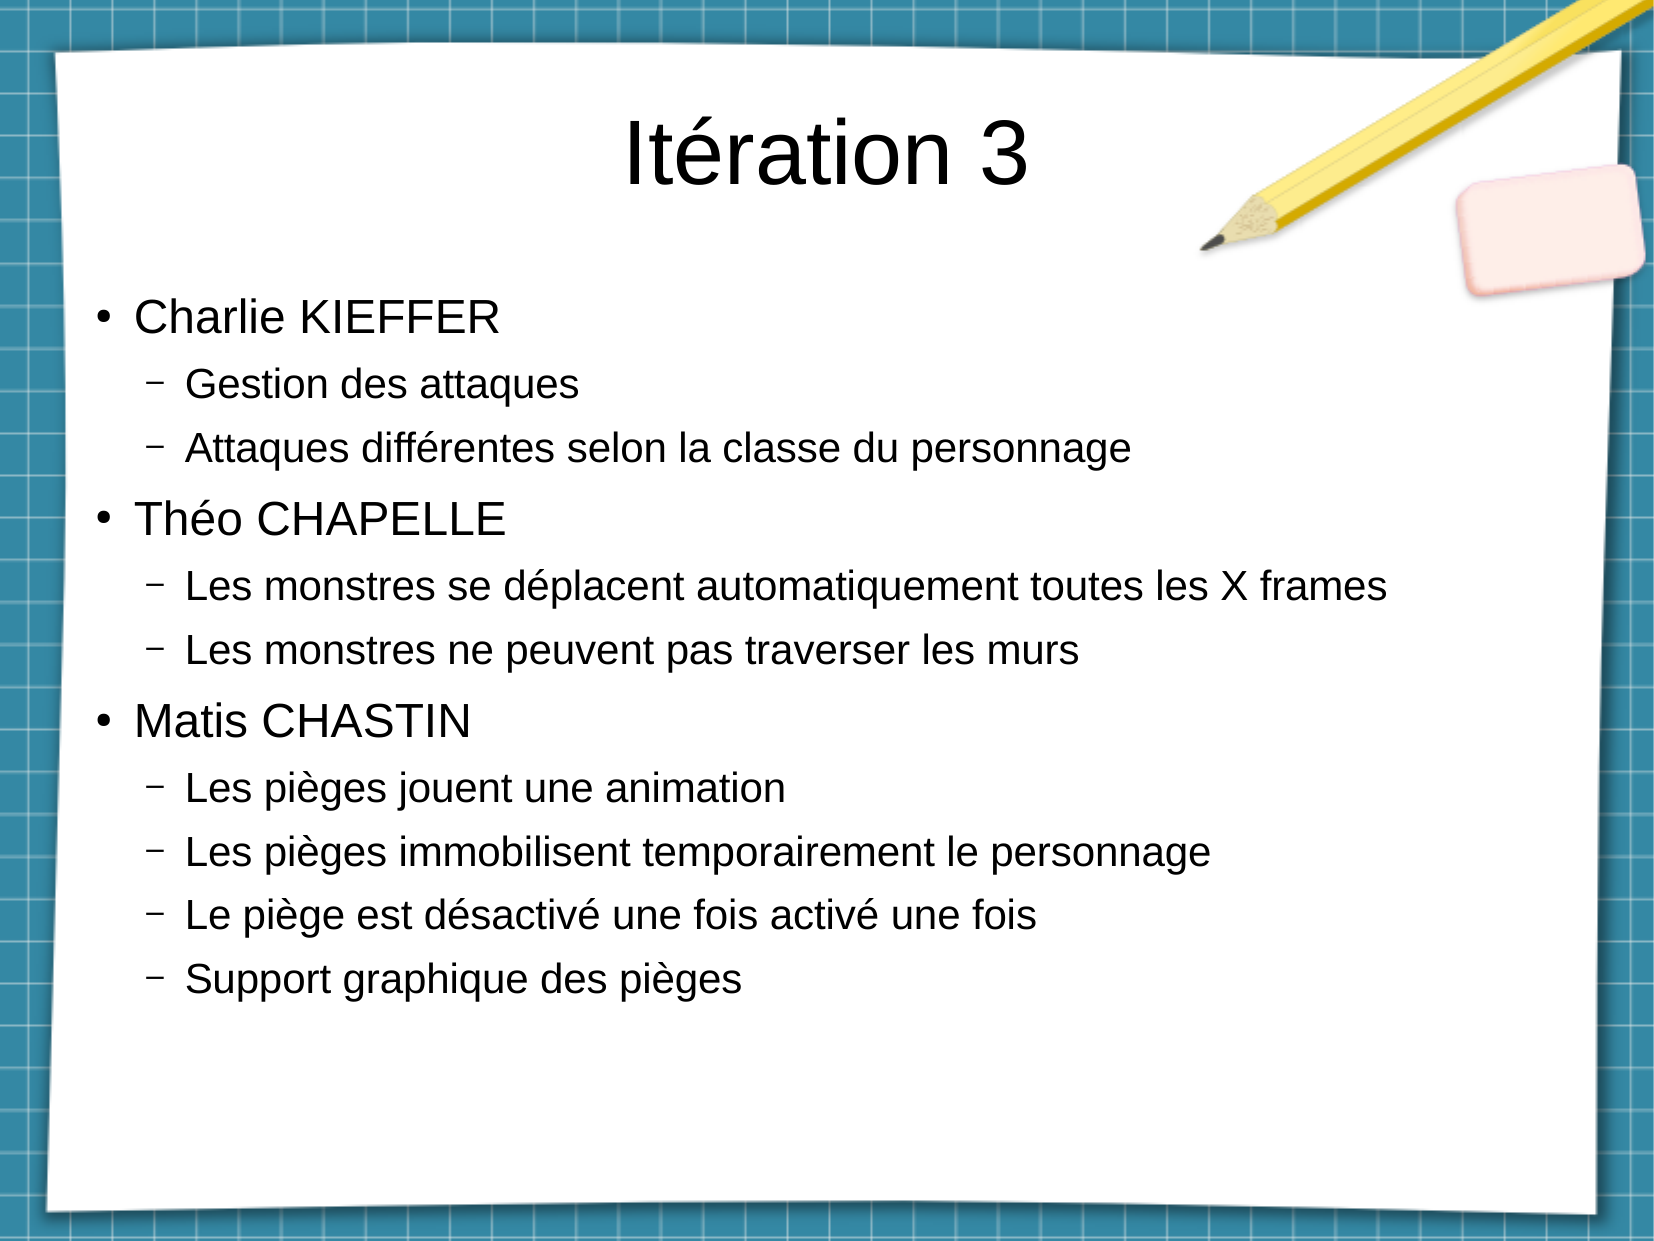

# Itération 3
Charlie KIEFFER
Gestion des attaques
Attaques différentes selon la classe du personnage
Théo CHAPELLE
Les monstres se déplacent automatiquement toutes les X frames
Les monstres ne peuvent pas traverser les murs
Matis CHASTIN
Les pièges jouent une animation
Les pièges immobilisent temporairement le personnage
Le piège est désactivé une fois activé une fois
Support graphique des pièges